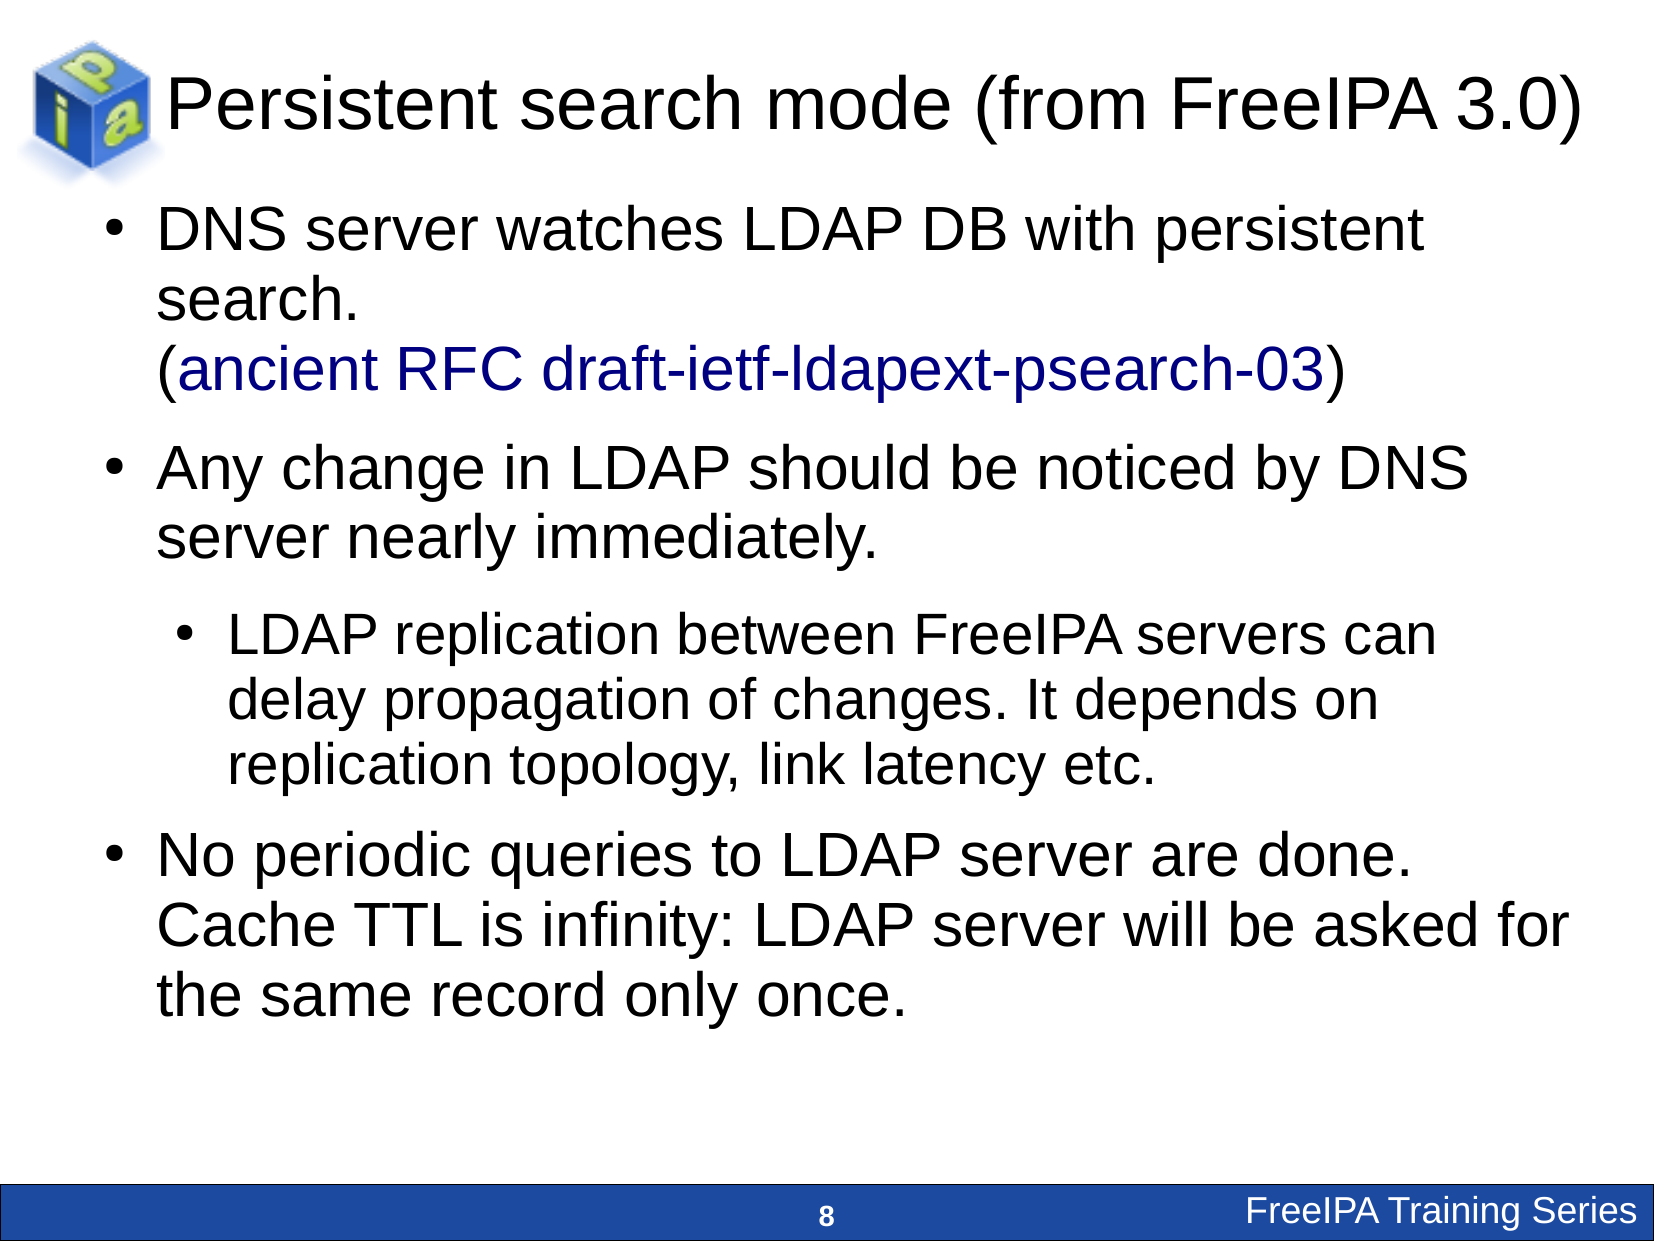

# Persistent search mode (from FreeIPA 3.0)
DNS server watches LDAP DB with persistent search.
(ancient RFC draft-ietf-ldapext-psearch-03)
Any change in LDAP should be noticed by DNS server nearly immediately.
LDAP replication between FreeIPA servers can delay propagation of changes. It depends on replication topology, link latency etc.
No periodic queries to LDAP server are done. Cache TTL is infinity: LDAP server will be asked for the same record only once.
8